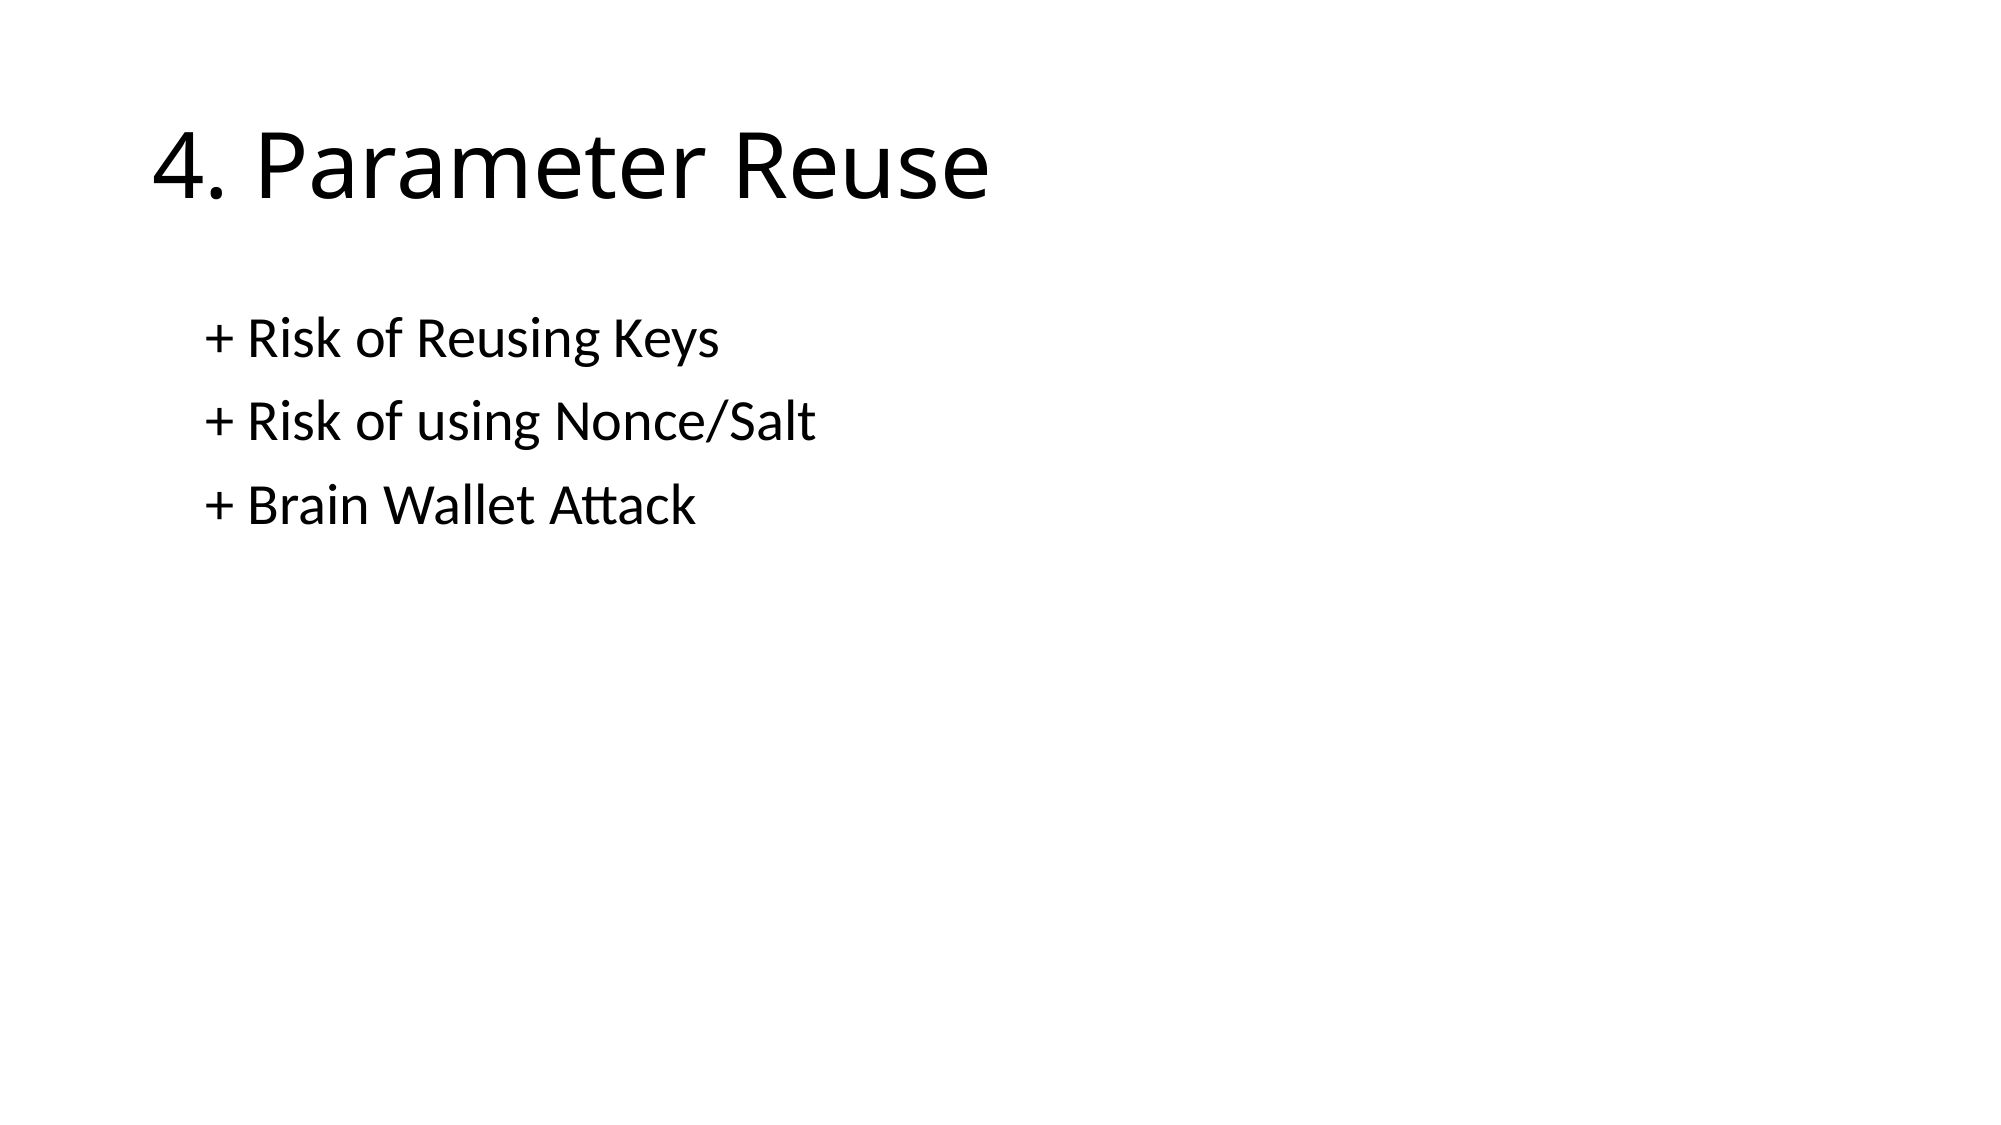

# 4. Parameter Reuse
    + Risk of Reusing Keys
    + Risk of using Nonce/Salt
    + Brain Wallet Attack